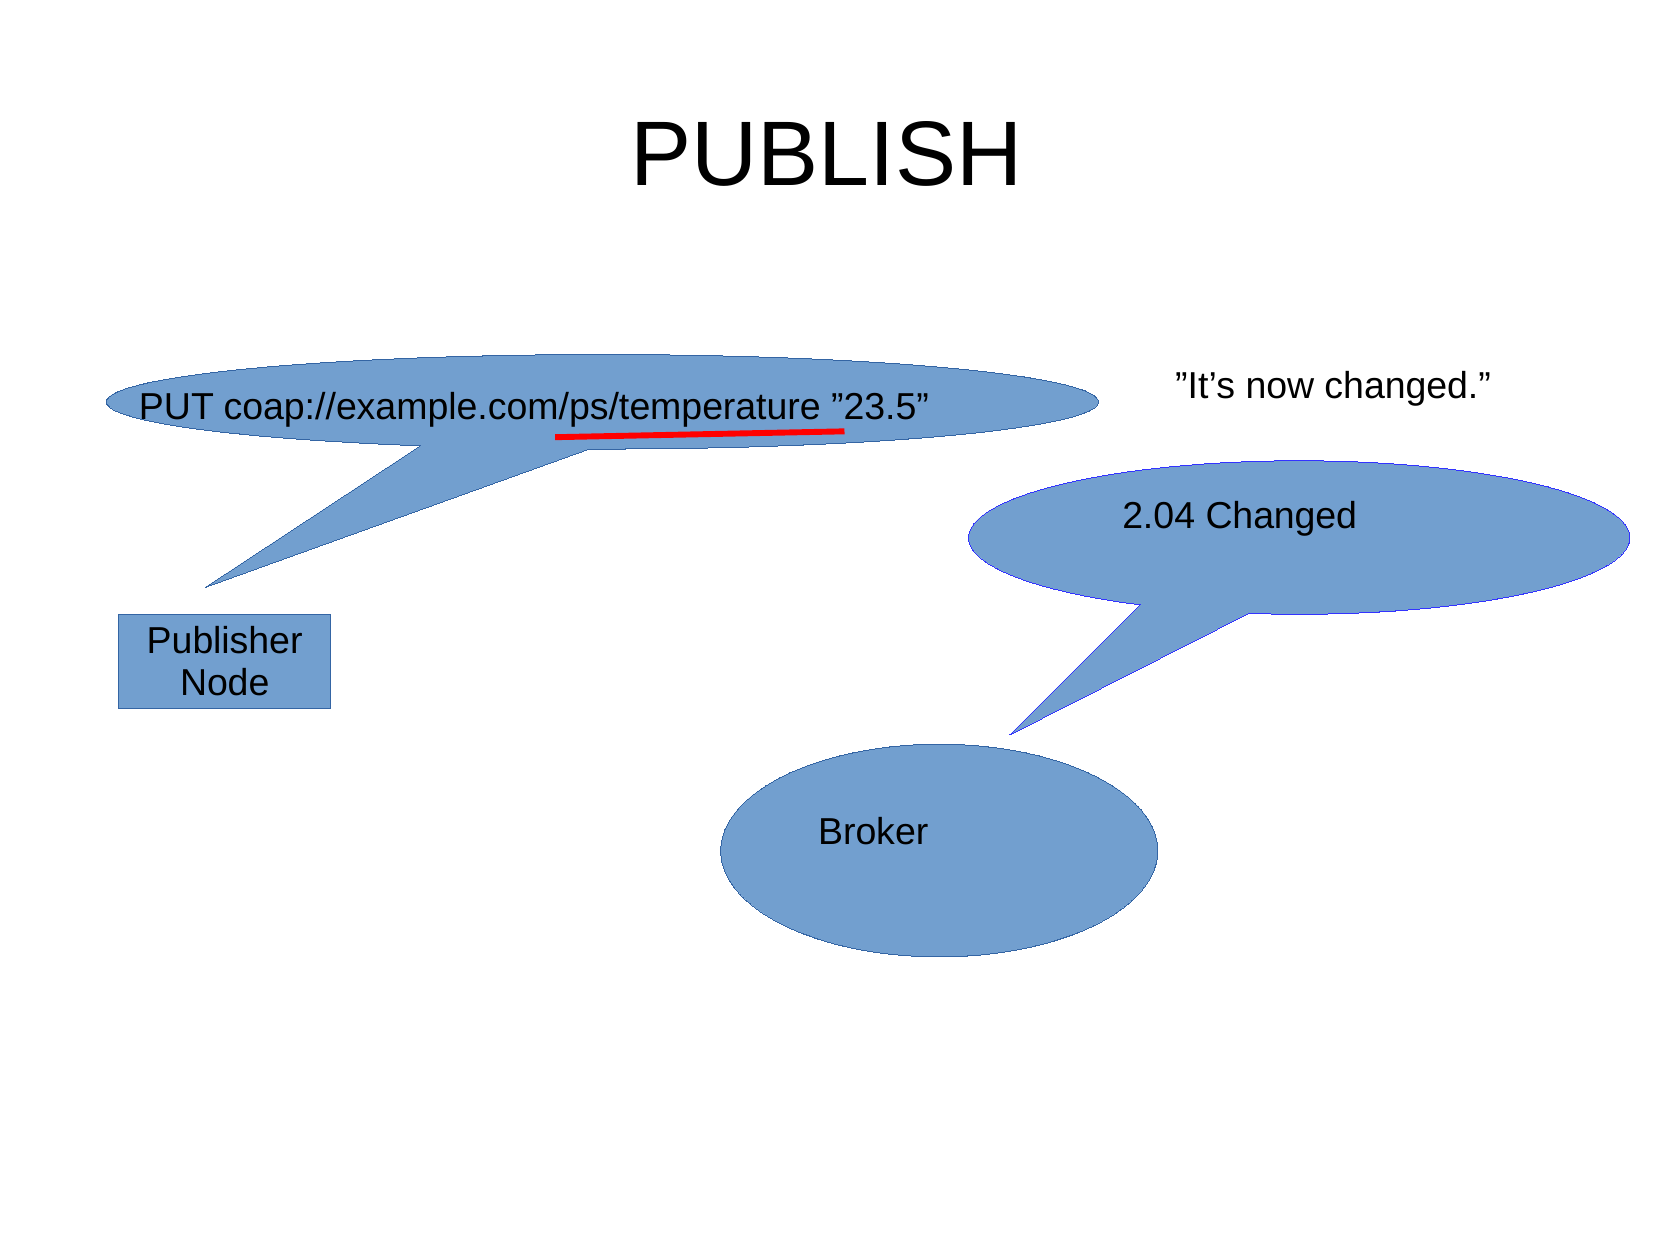

# PUBLISH
”It’s now changed.”
PUT coap://example.com/ps/temperature ”23.5”
2.04 Changed
Publisher
Node
Broker